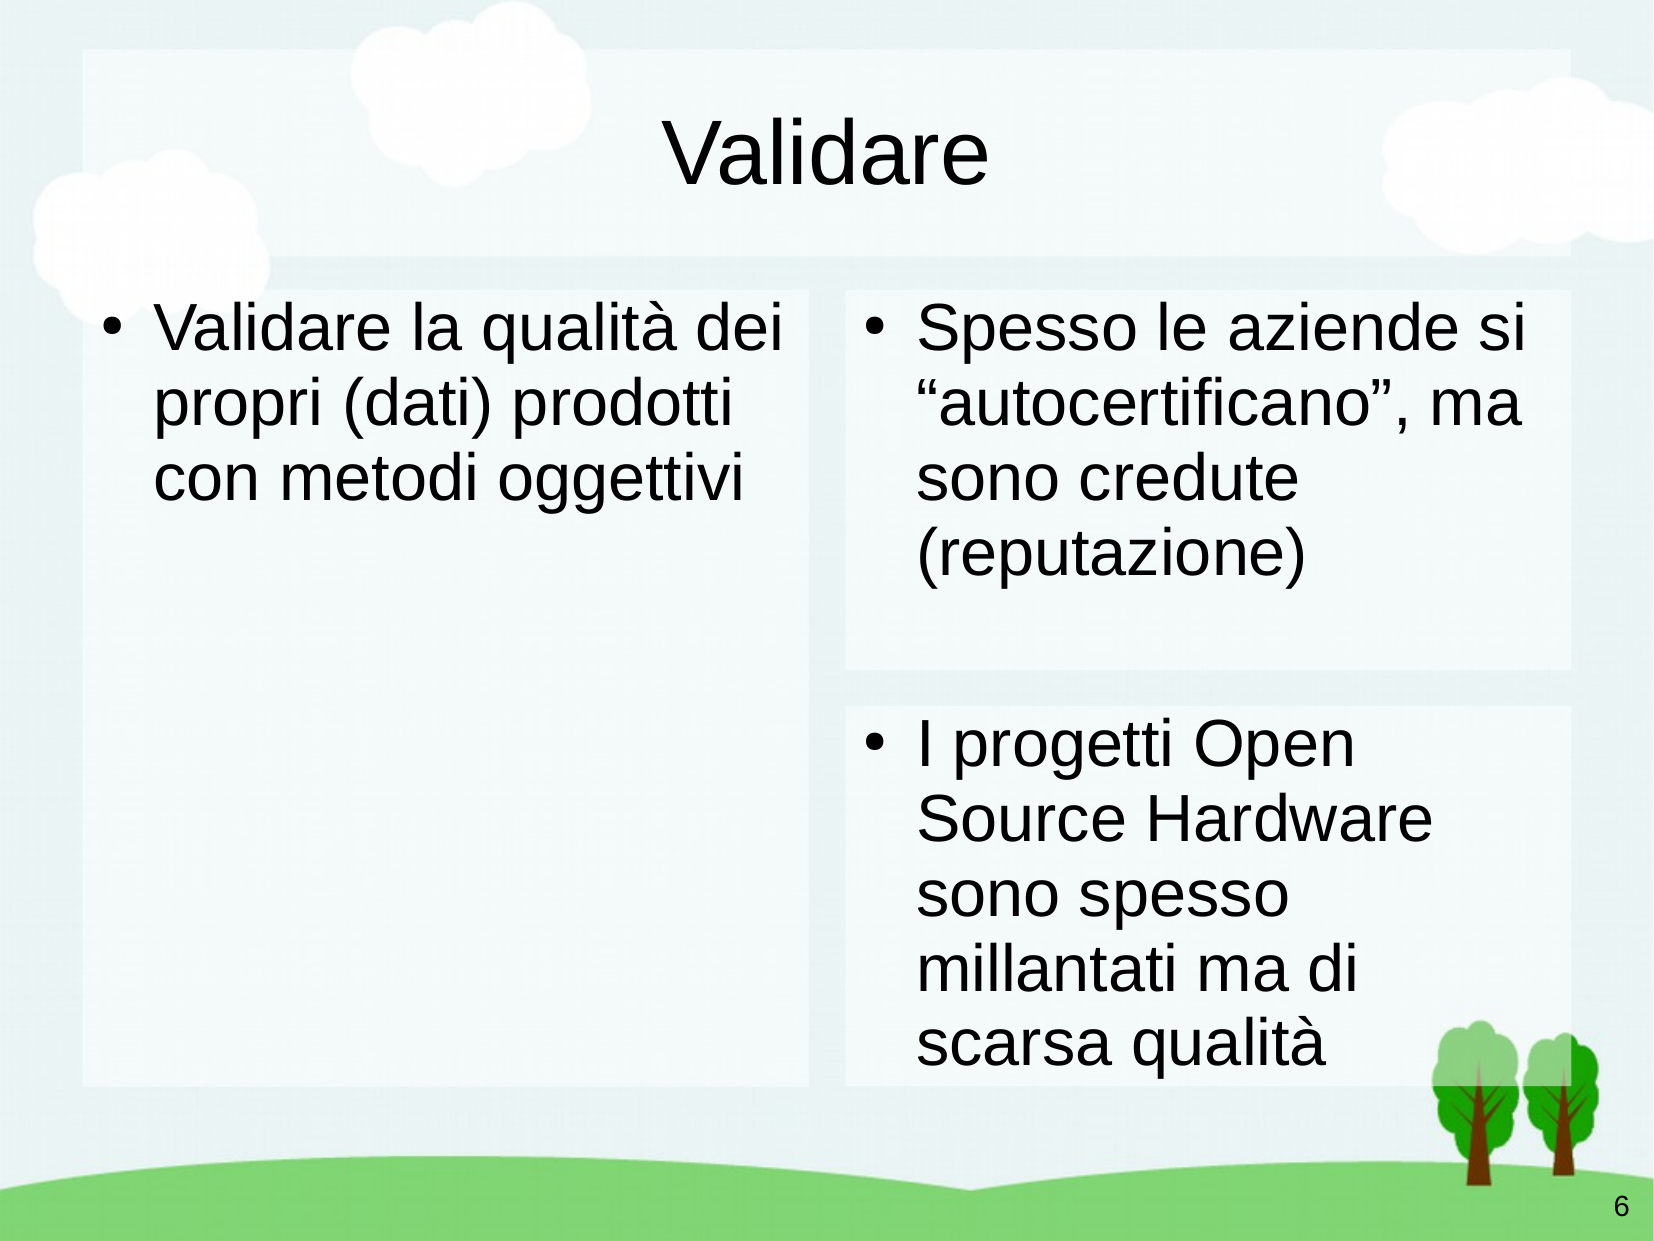

# Validare
Validare la qualità dei propri (dati) prodotti con metodi oggettivi
Spesso le aziende si “autocertificano”, ma sono credute (reputazione)
I progetti Open Source Hardware sono spesso millantati ma di scarsa qualità
6